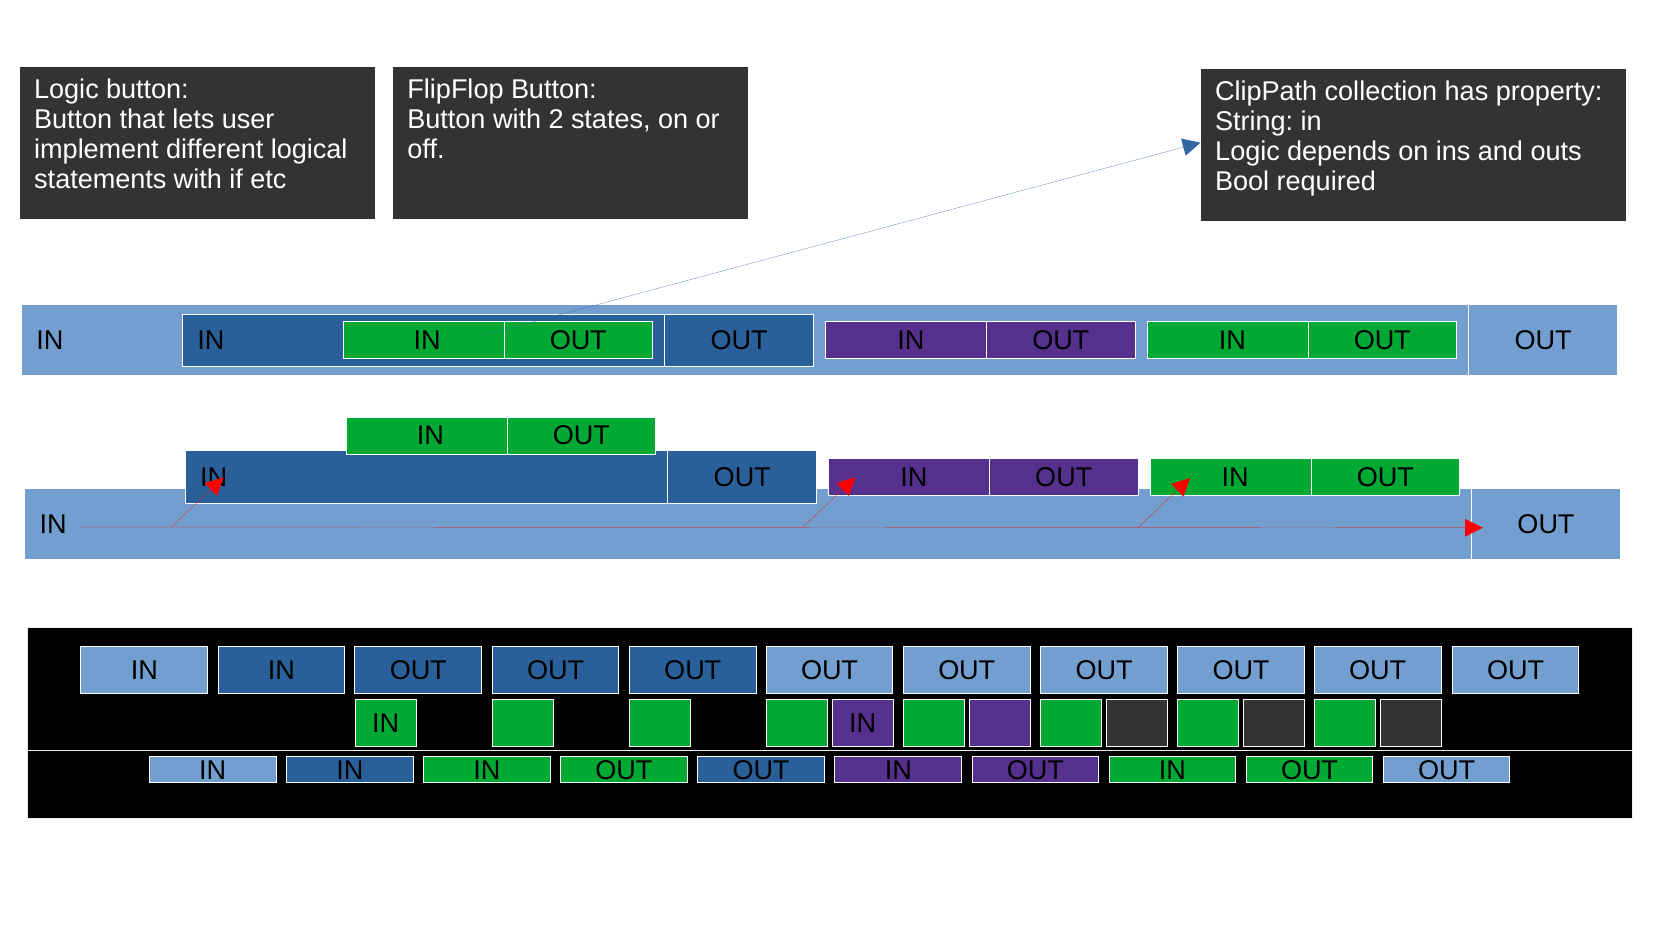

Logic button:
Button that lets user implement different logical statements with if etc
FlipFlop Button:
Button with 2 states, on or off.
ClipPath collection has property:
String: in
Logic depends on ins and outs
Bool required
IN
OUT
IN
OUT
IN
OUT
IN
OUT
IN
OUT
IN
OUT
IN
OUT
IN
OUT
IN
OUT
IN
OUT
IN
IN
OUT
OUT
OUT
OUT
OUT
OUT
OUT
OUT
OUT
IN
IN
IN
IN
IN
OUT
OUT
IN
OUT
IN
OUT
OUT